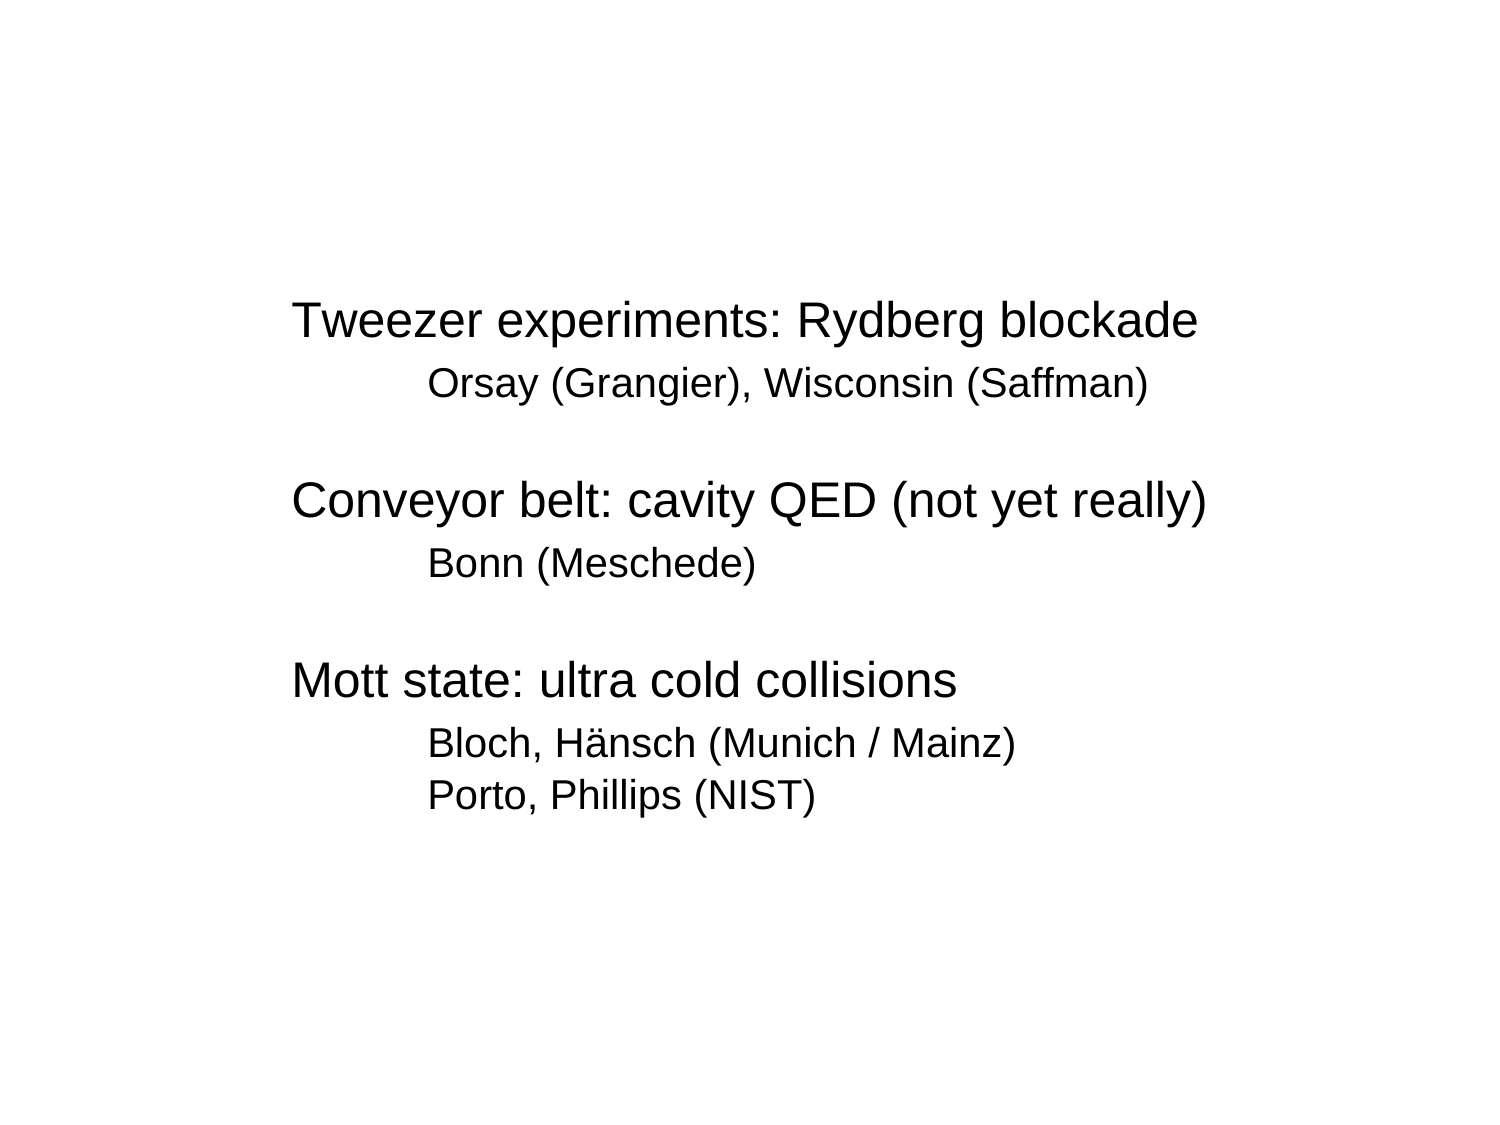

Tweezer experiments: Rydberg blockade
	Orsay (Grangier), Wisconsin (Saffman)
 Conveyor belt: cavity QED (not yet really)
	Bonn (Meschede)
 Mott state: ultra cold collisions
	Bloch, Hänsch (Munich / Mainz)
	Porto, Phillips (NIST)